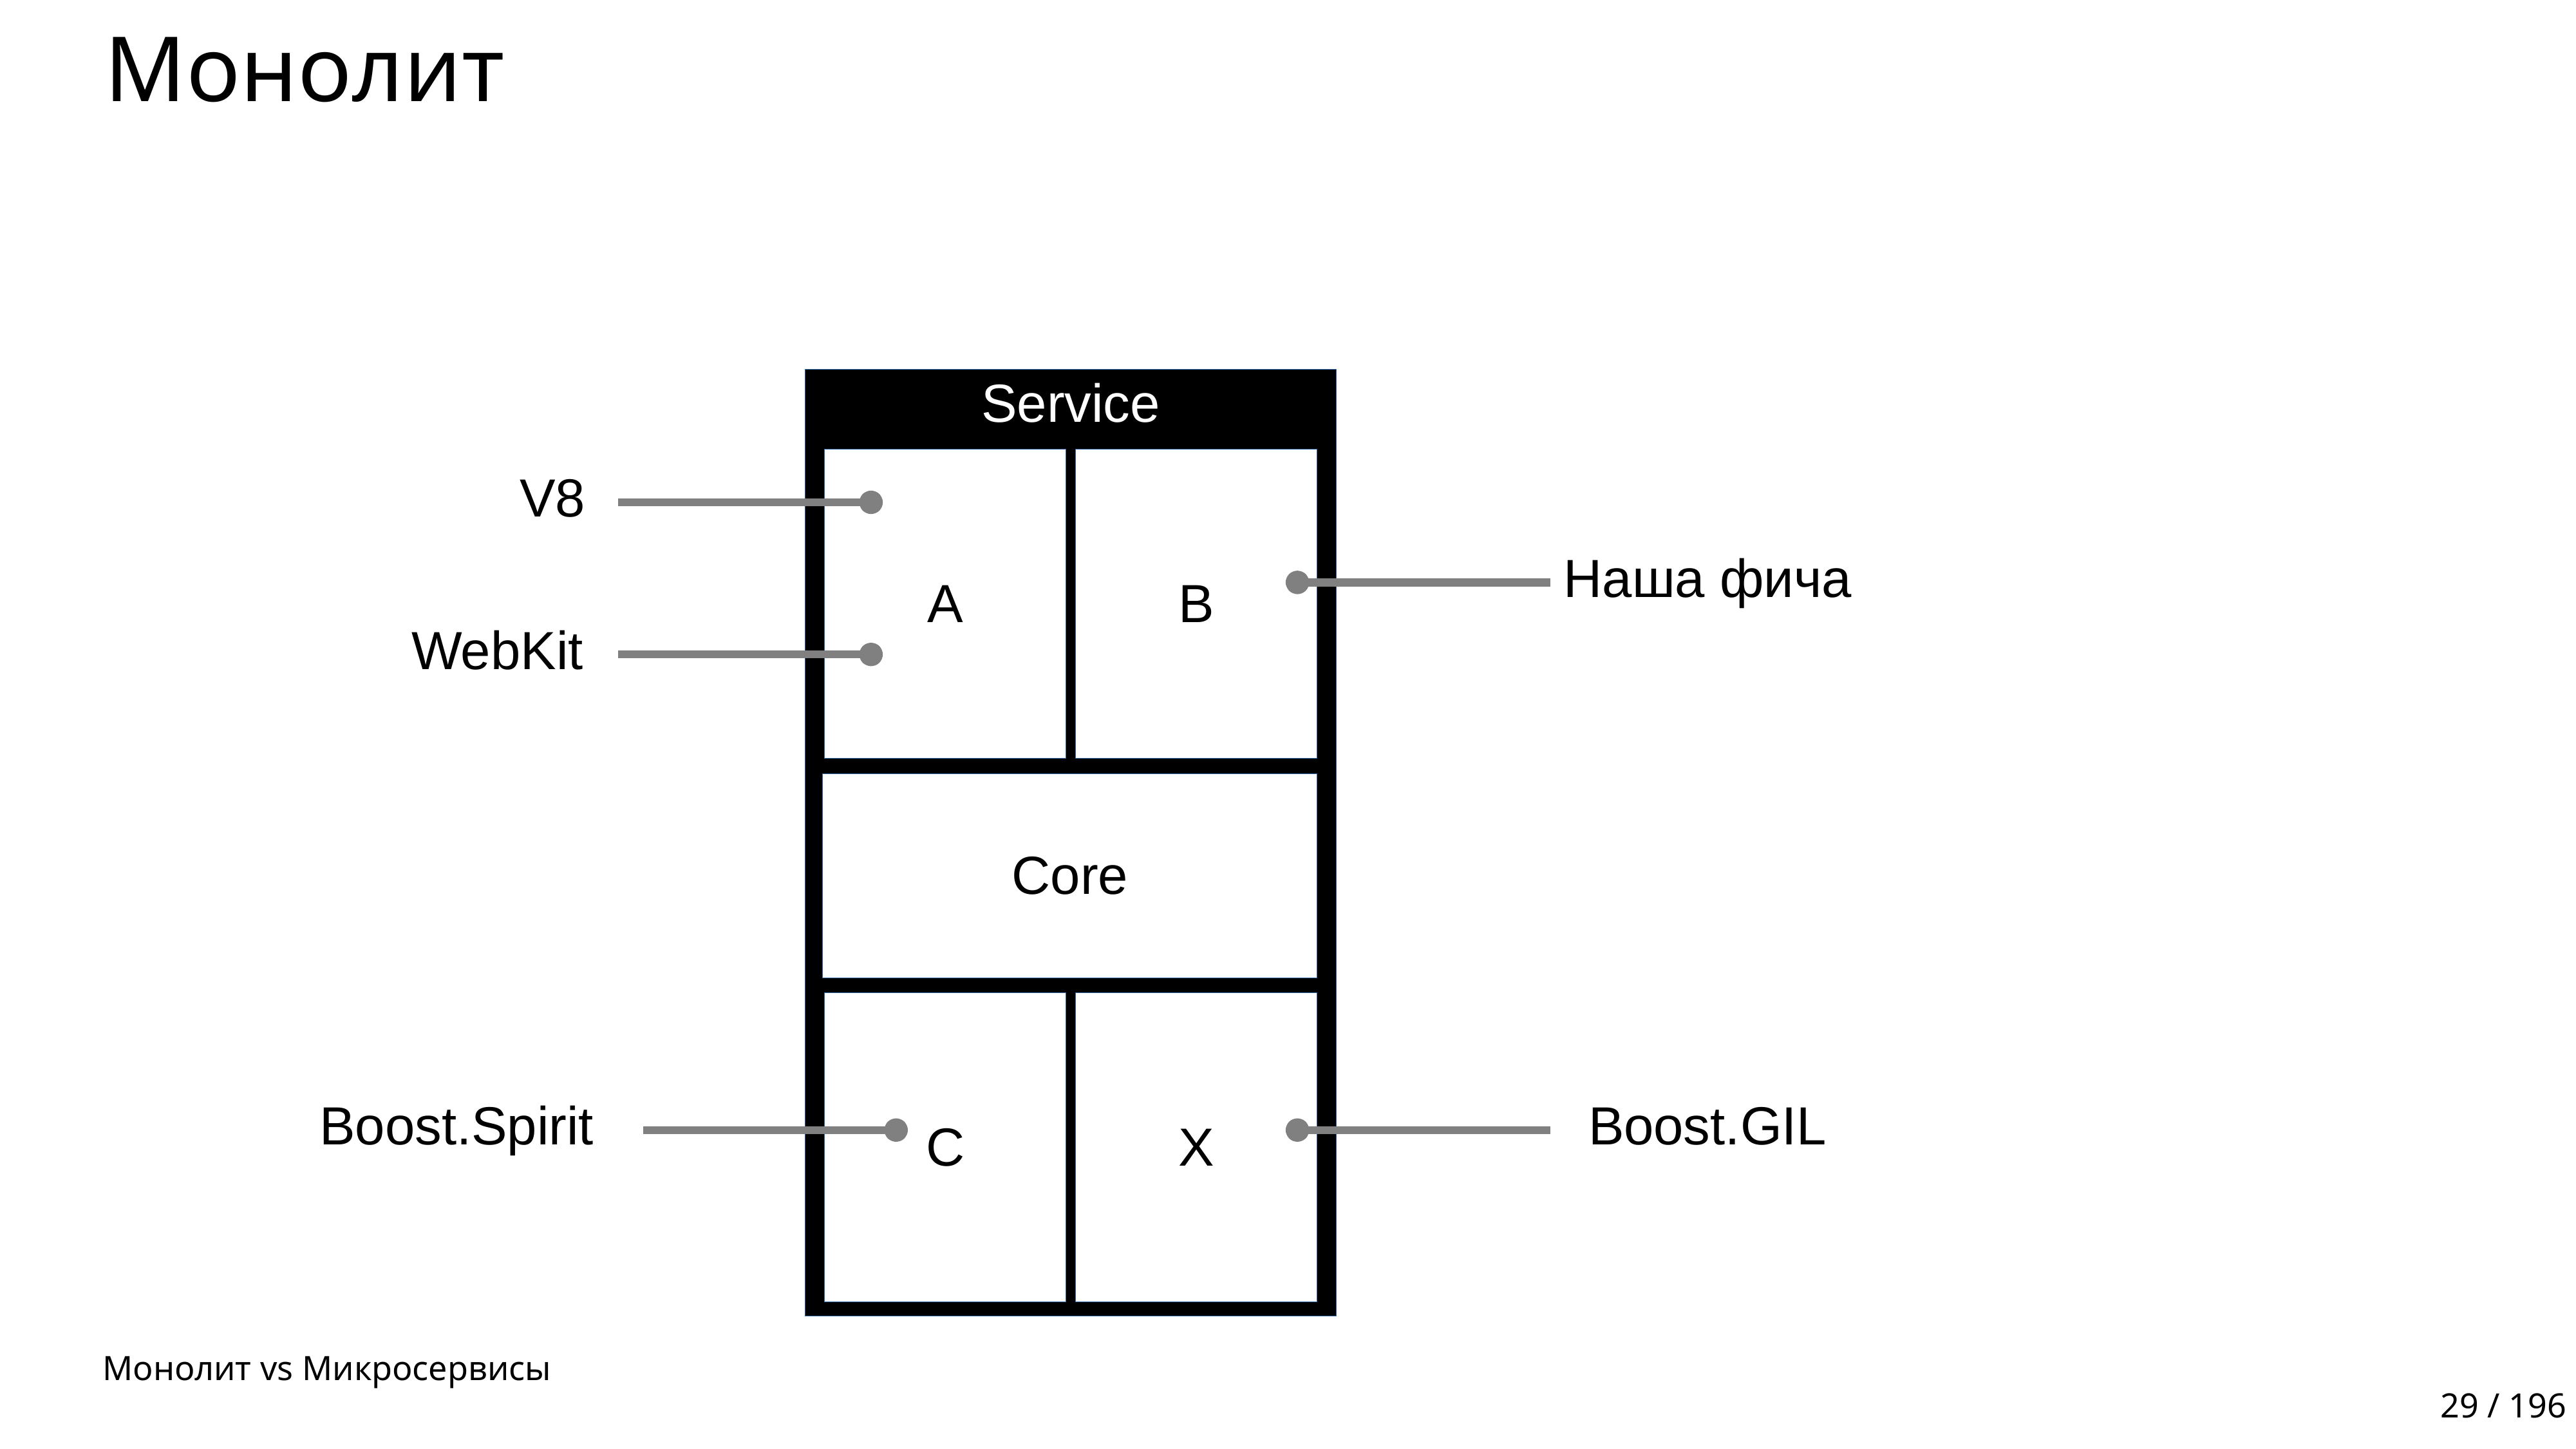

Монолит
Service
A
B
V8
Наша фича
WebKit
Core
C
X
Boost.Spirit
Boost.GIL
# Монолит vs Микросервисы